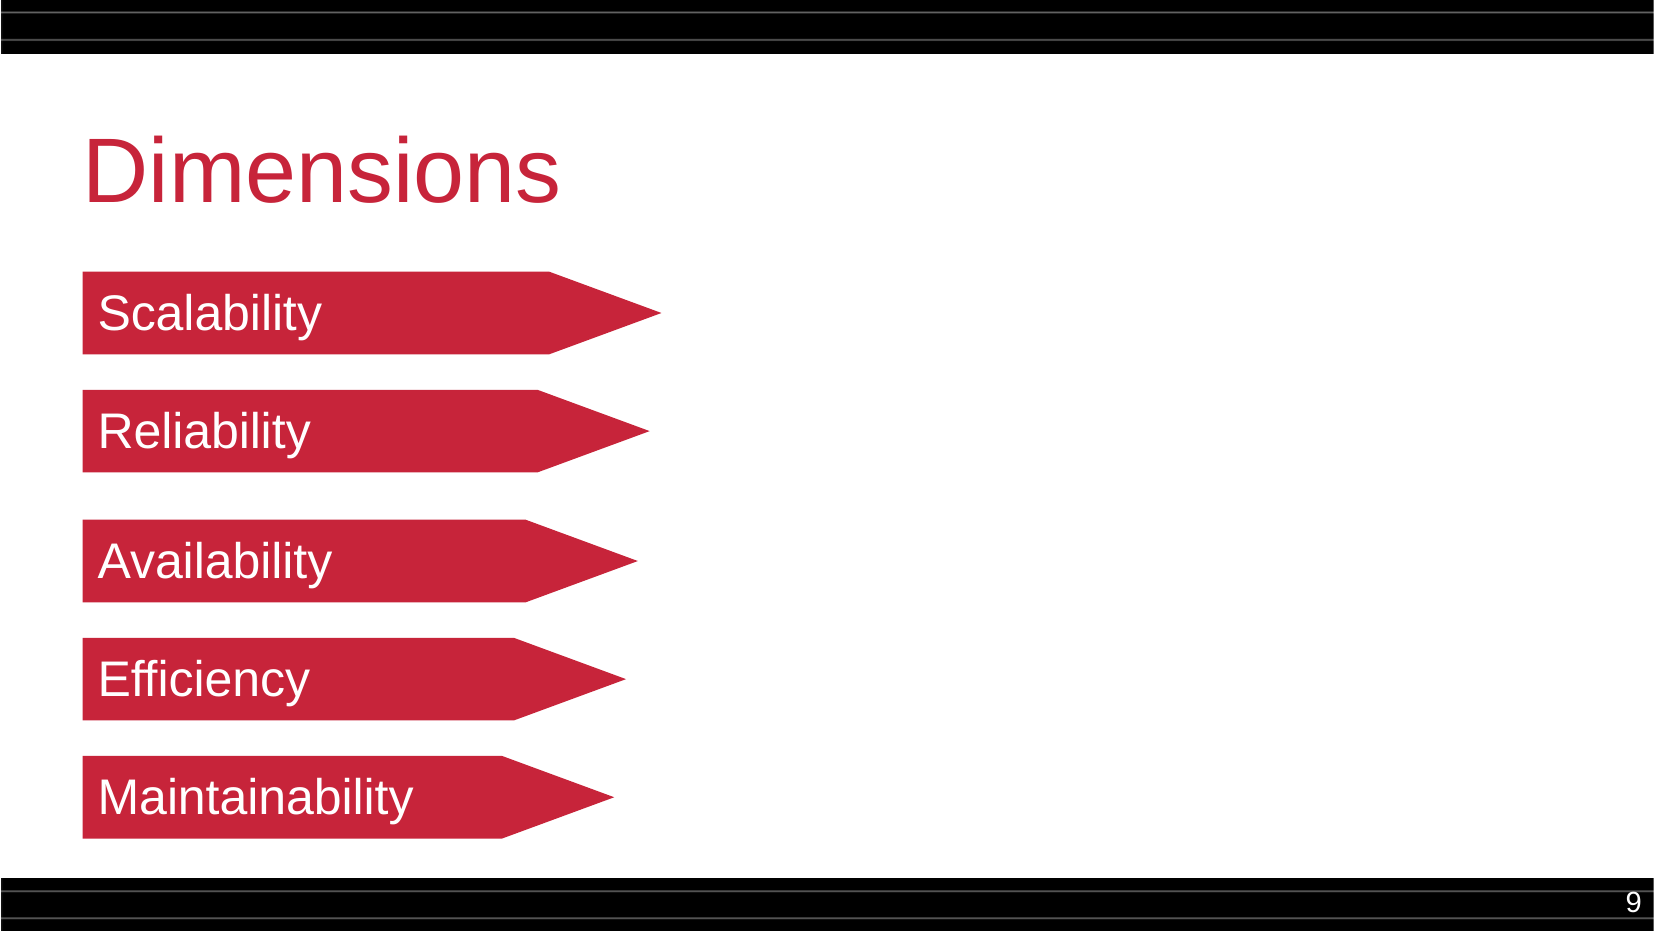

# Dimensions
Scalability
Reliability
Availability
Efficiency
Maintainability